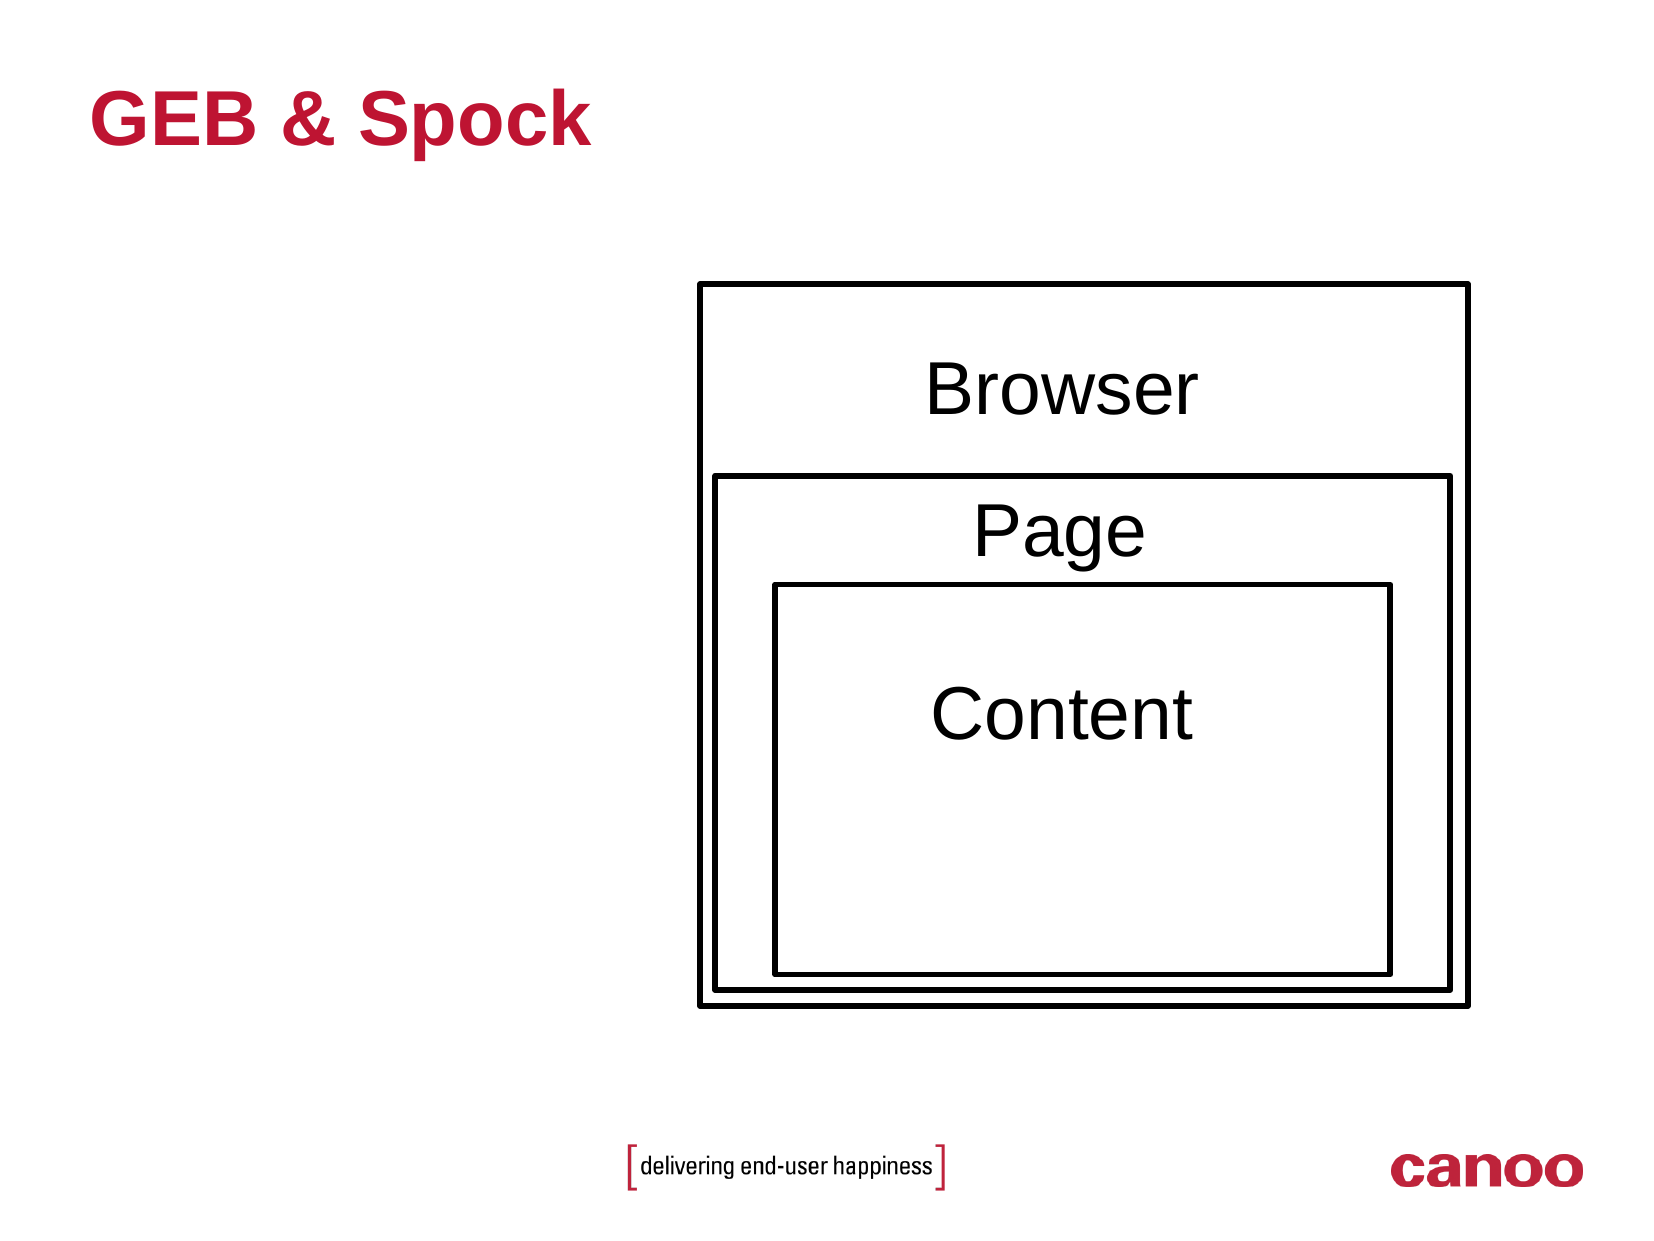

# GEB & Spock
Browser
Page
Content